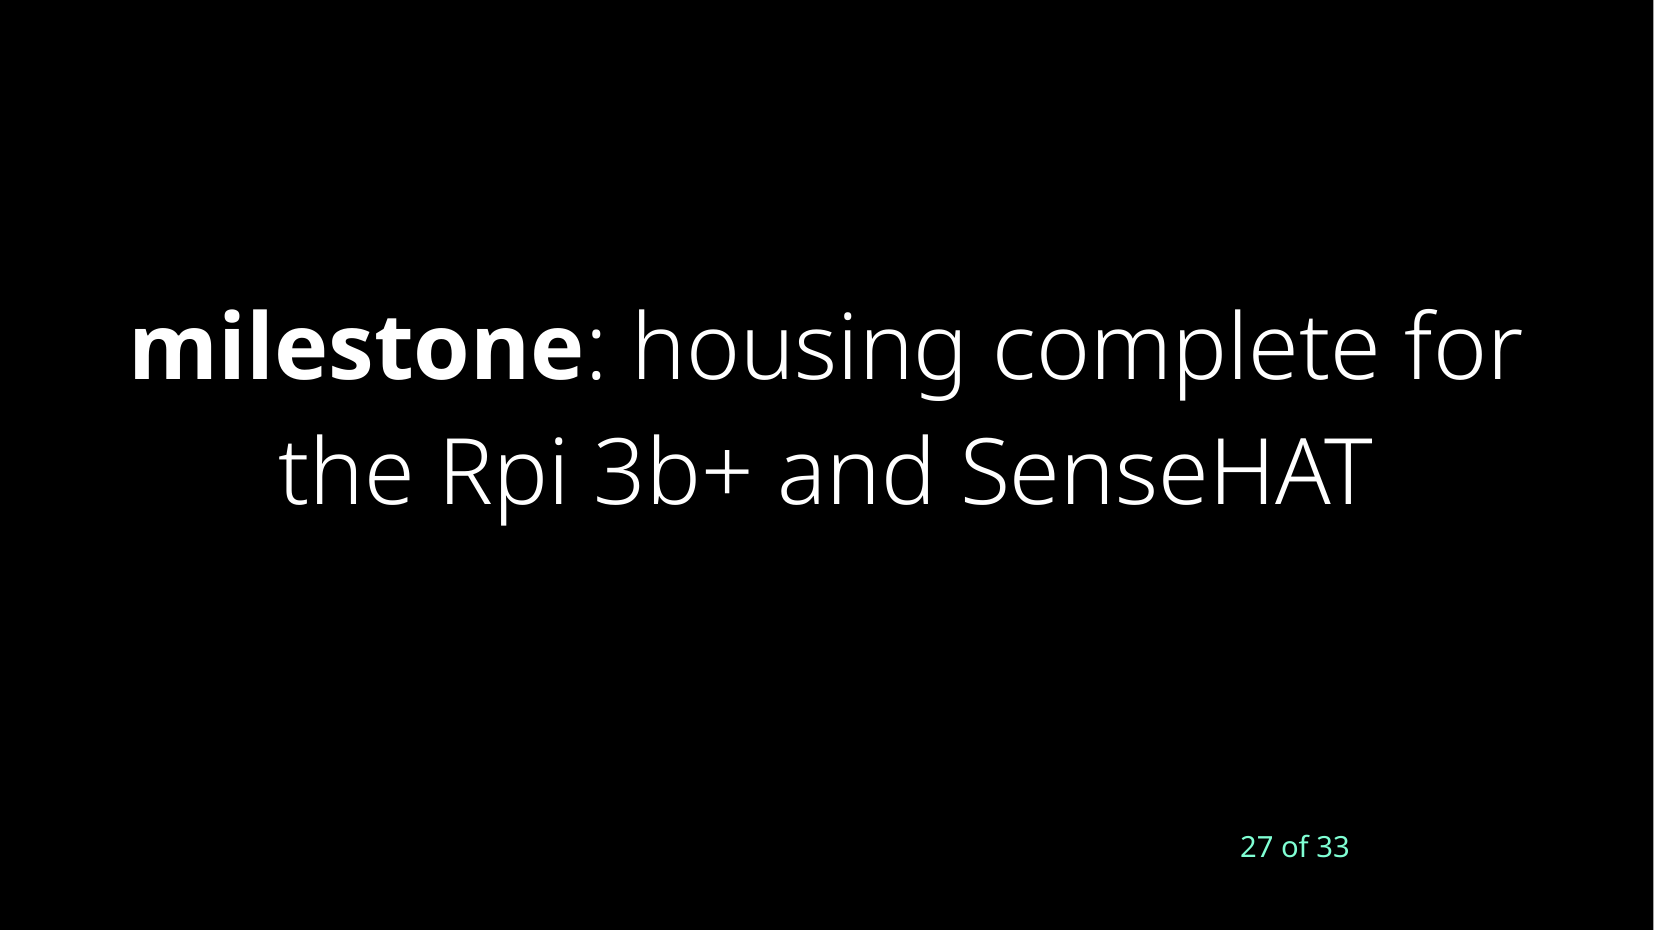

# milestone: housing complete for the Rpi 3b+ and SenseHAT
27